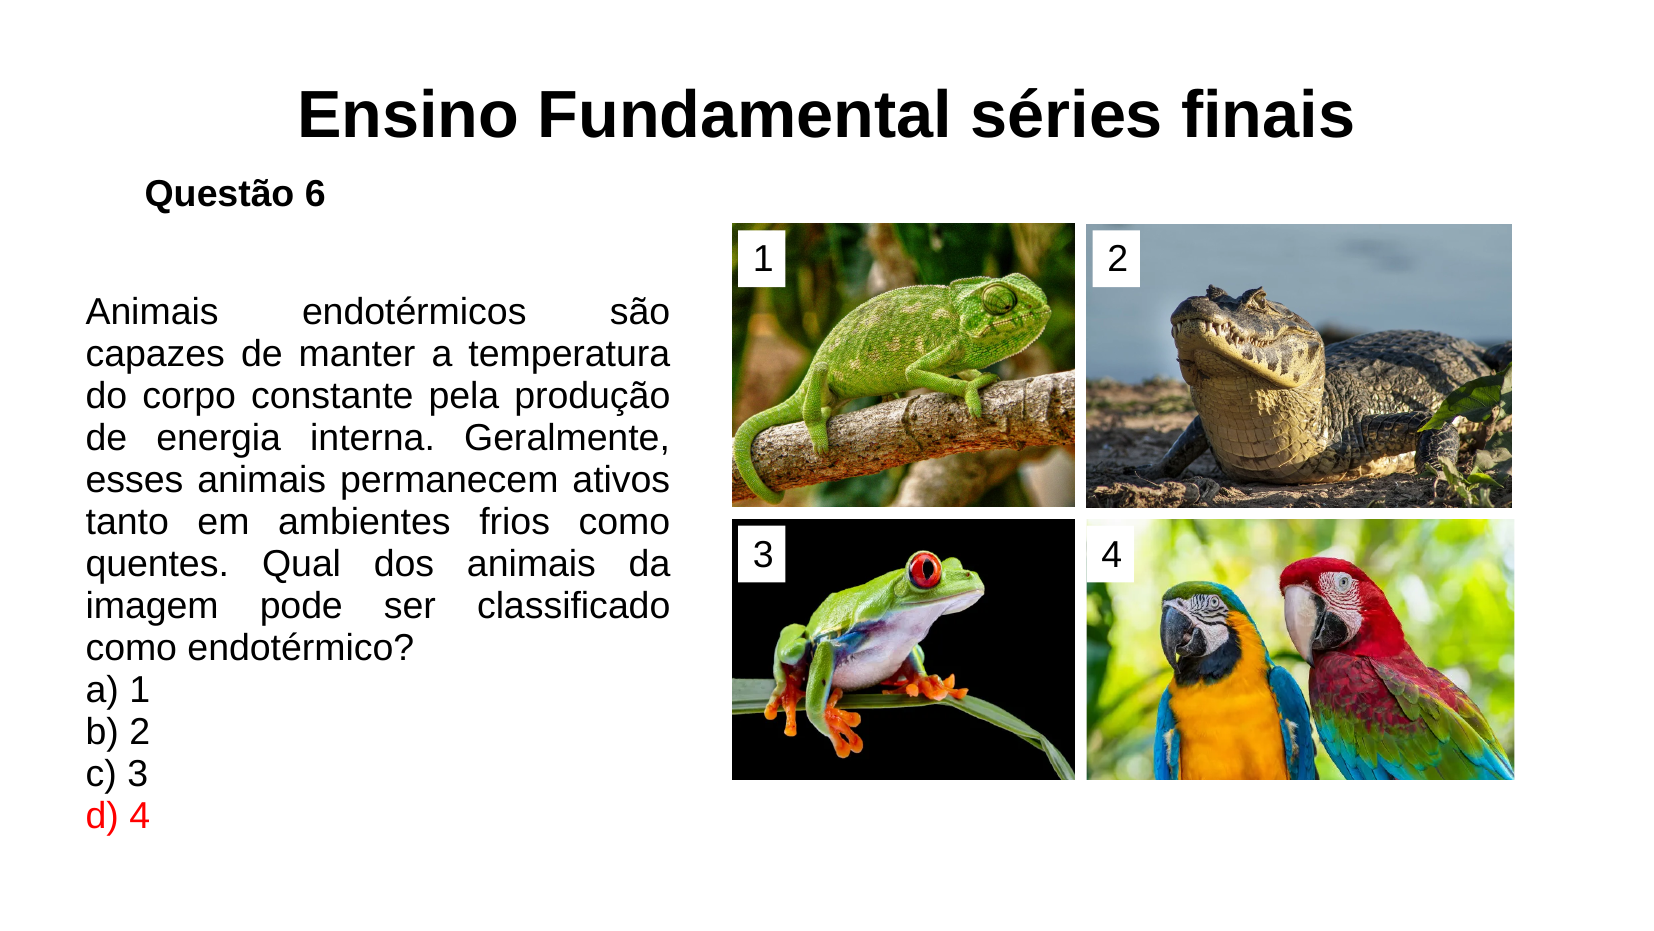

# Ensino Fundamental séries finais
Questão 6
1
2
Animais endotérmicos são capazes de manter a temperatura do corpo constante pela produção de energia interna. Geralmente, esses animais permanecem ativos tanto em ambientes frios como quentes. Qual dos animais da imagem pode ser classificado como endotérmico?
a) 1
b) 2
c) 3
d) 4
3
4